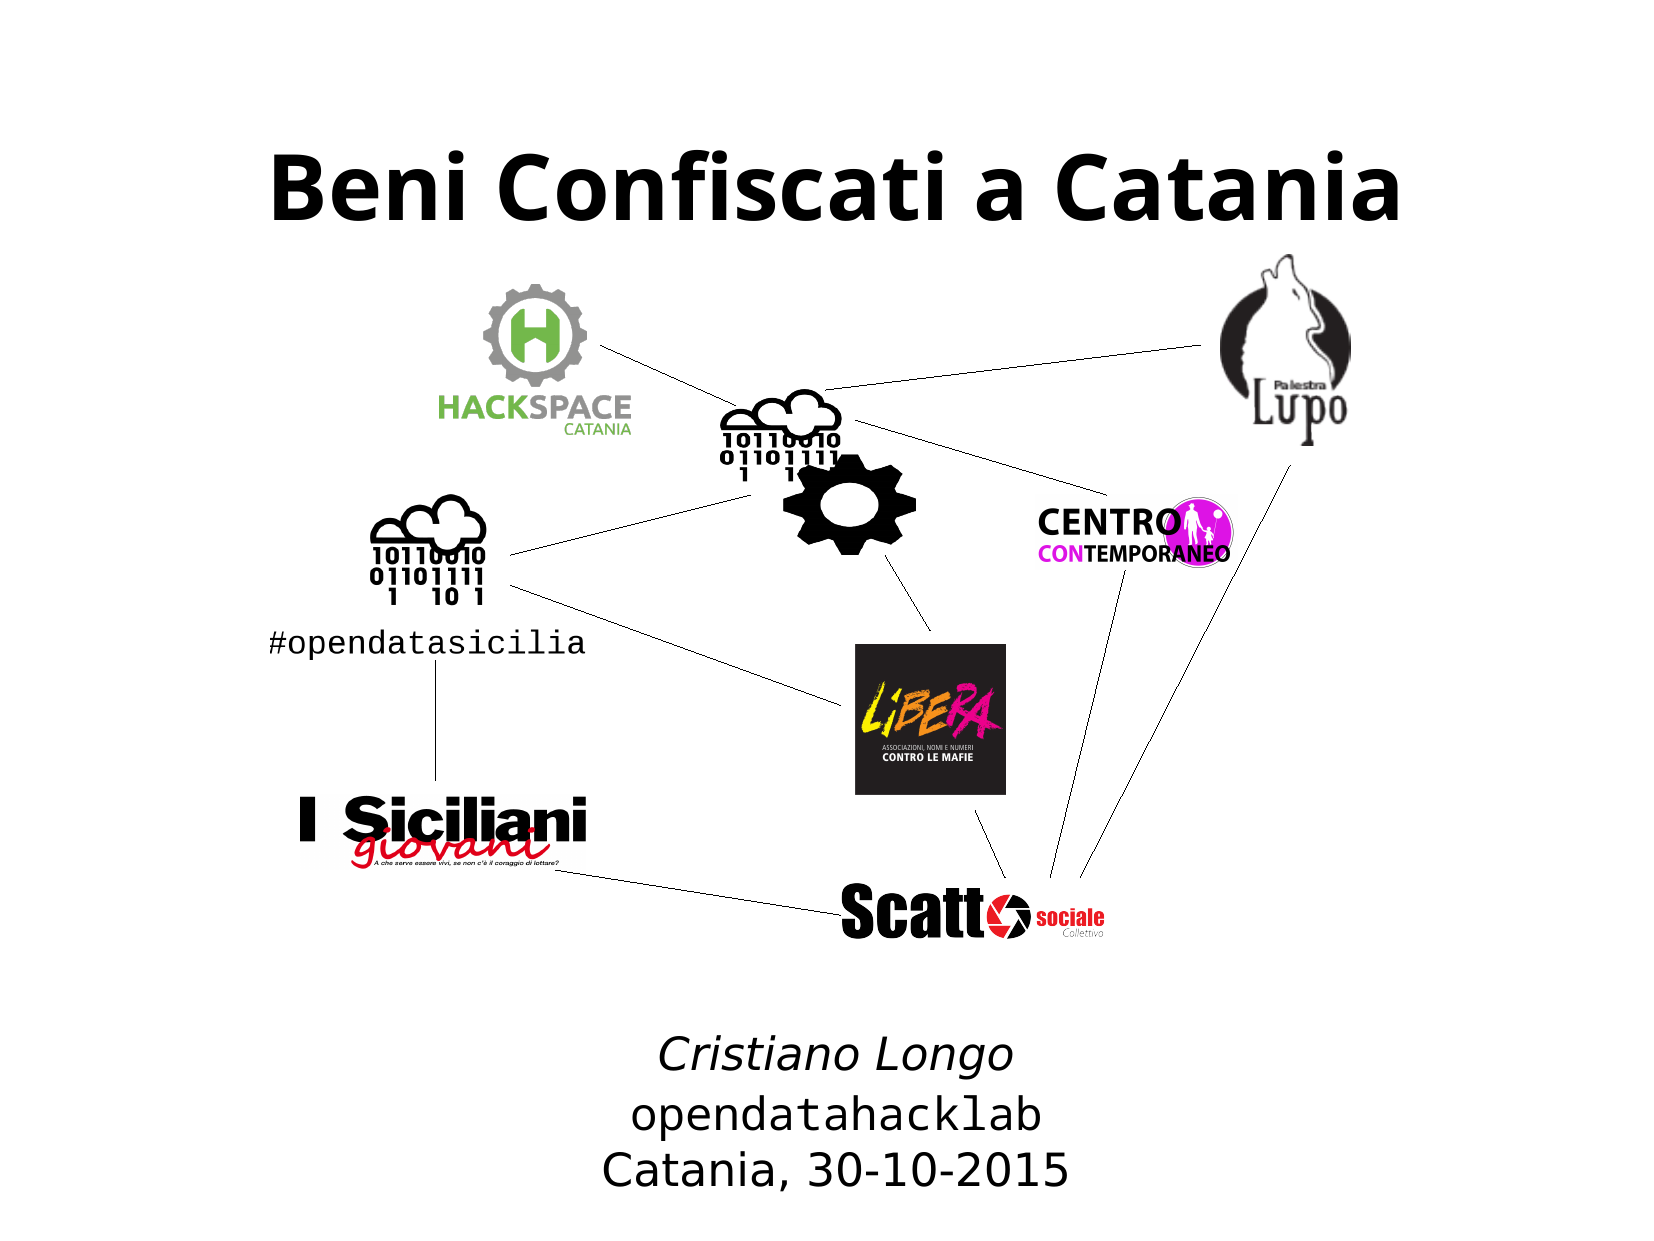

# Beni Confiscati a Catania
Cristiano Longo
opendatahacklab
Catania, 30-10-2015